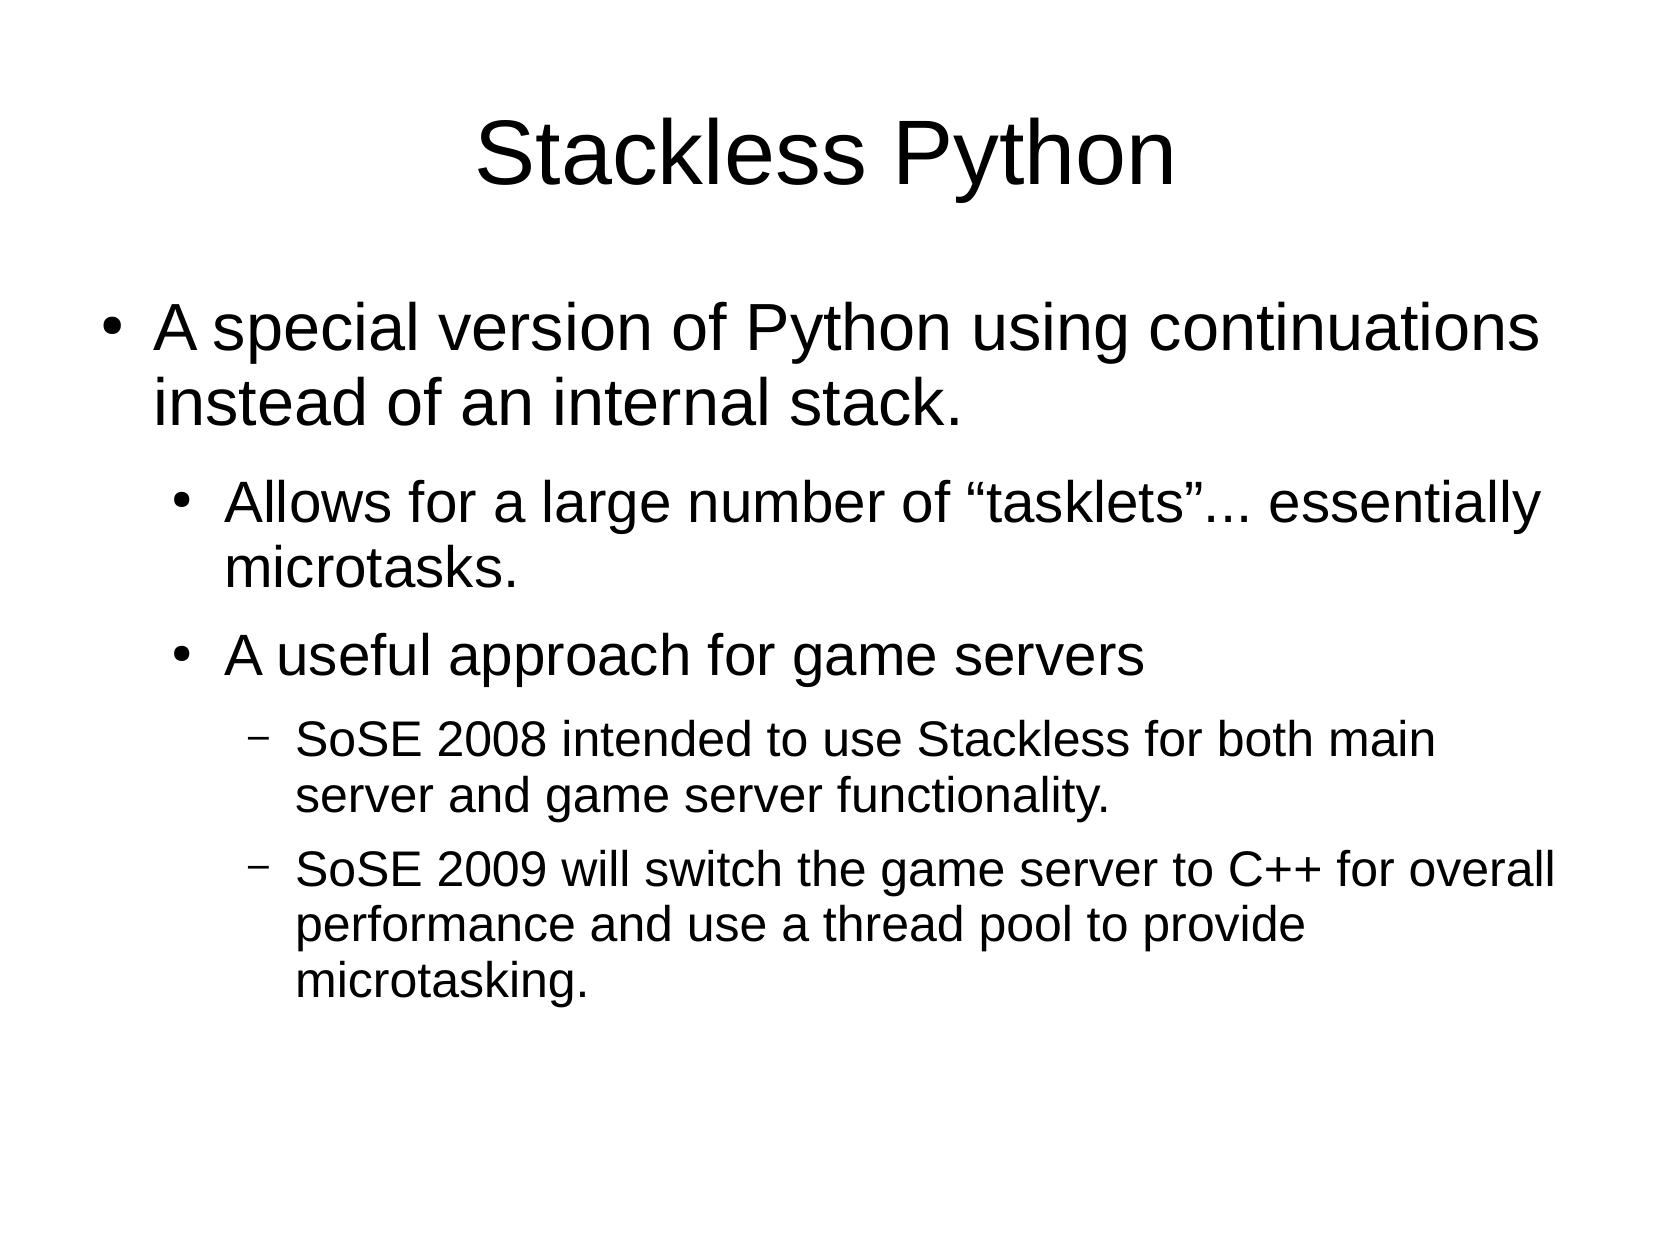

# Stackless Python
A special version of Python using continuations instead of an internal stack.
Allows for a large number of “tasklets”... essentially microtasks.
A useful approach for game servers
SoSE 2008 intended to use Stackless for both main server and game server functionality.
SoSE 2009 will switch the game server to C++ for overall performance and use a thread pool to provide microtasking.